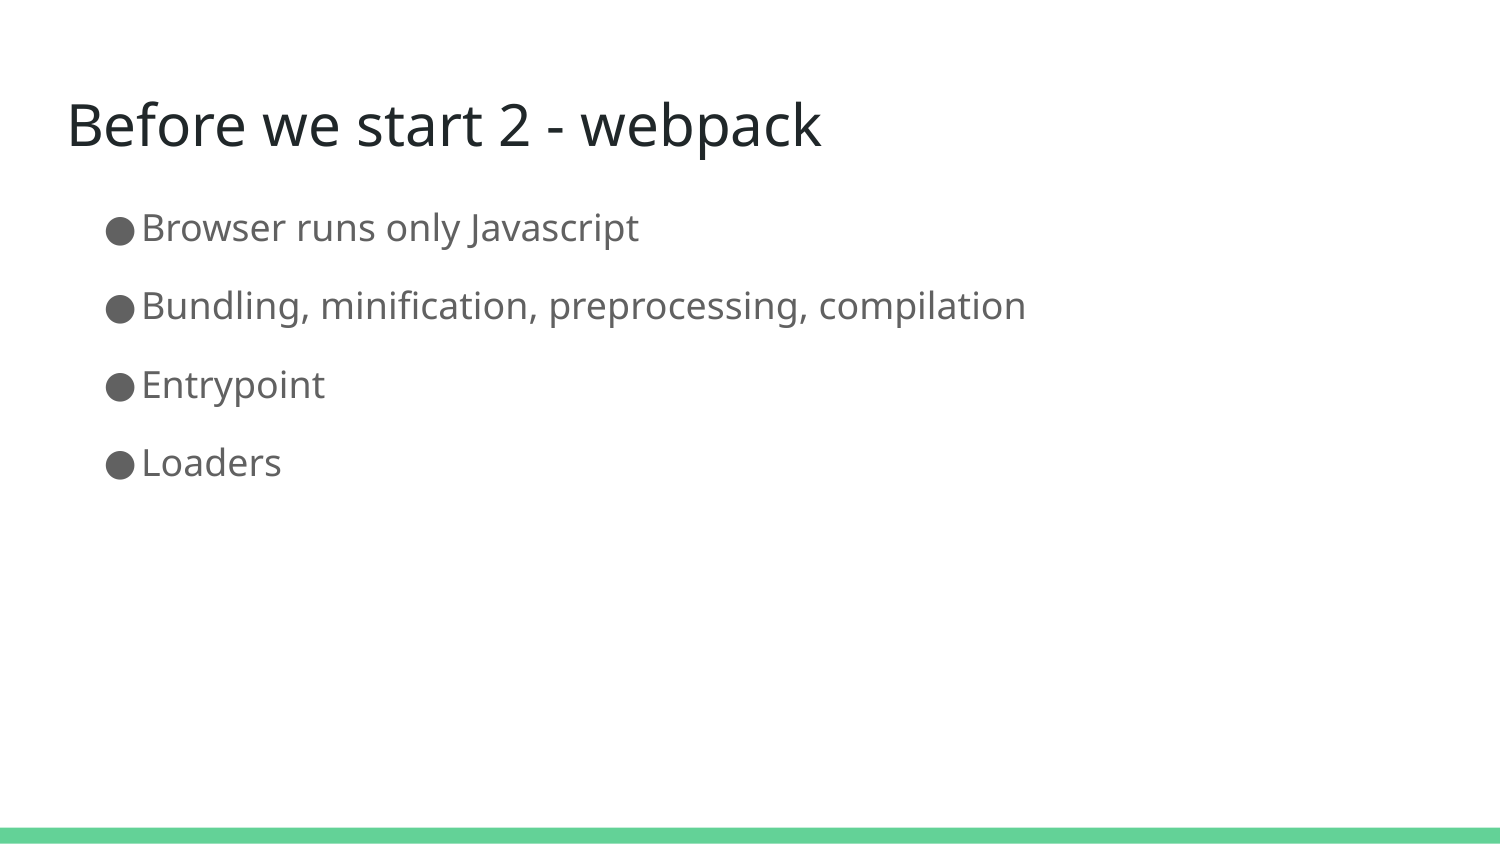

# Before we start 2 - webpack
Browser runs only Javascript
Bundling, minification, preprocessing, compilation
Entrypoint
Loaders